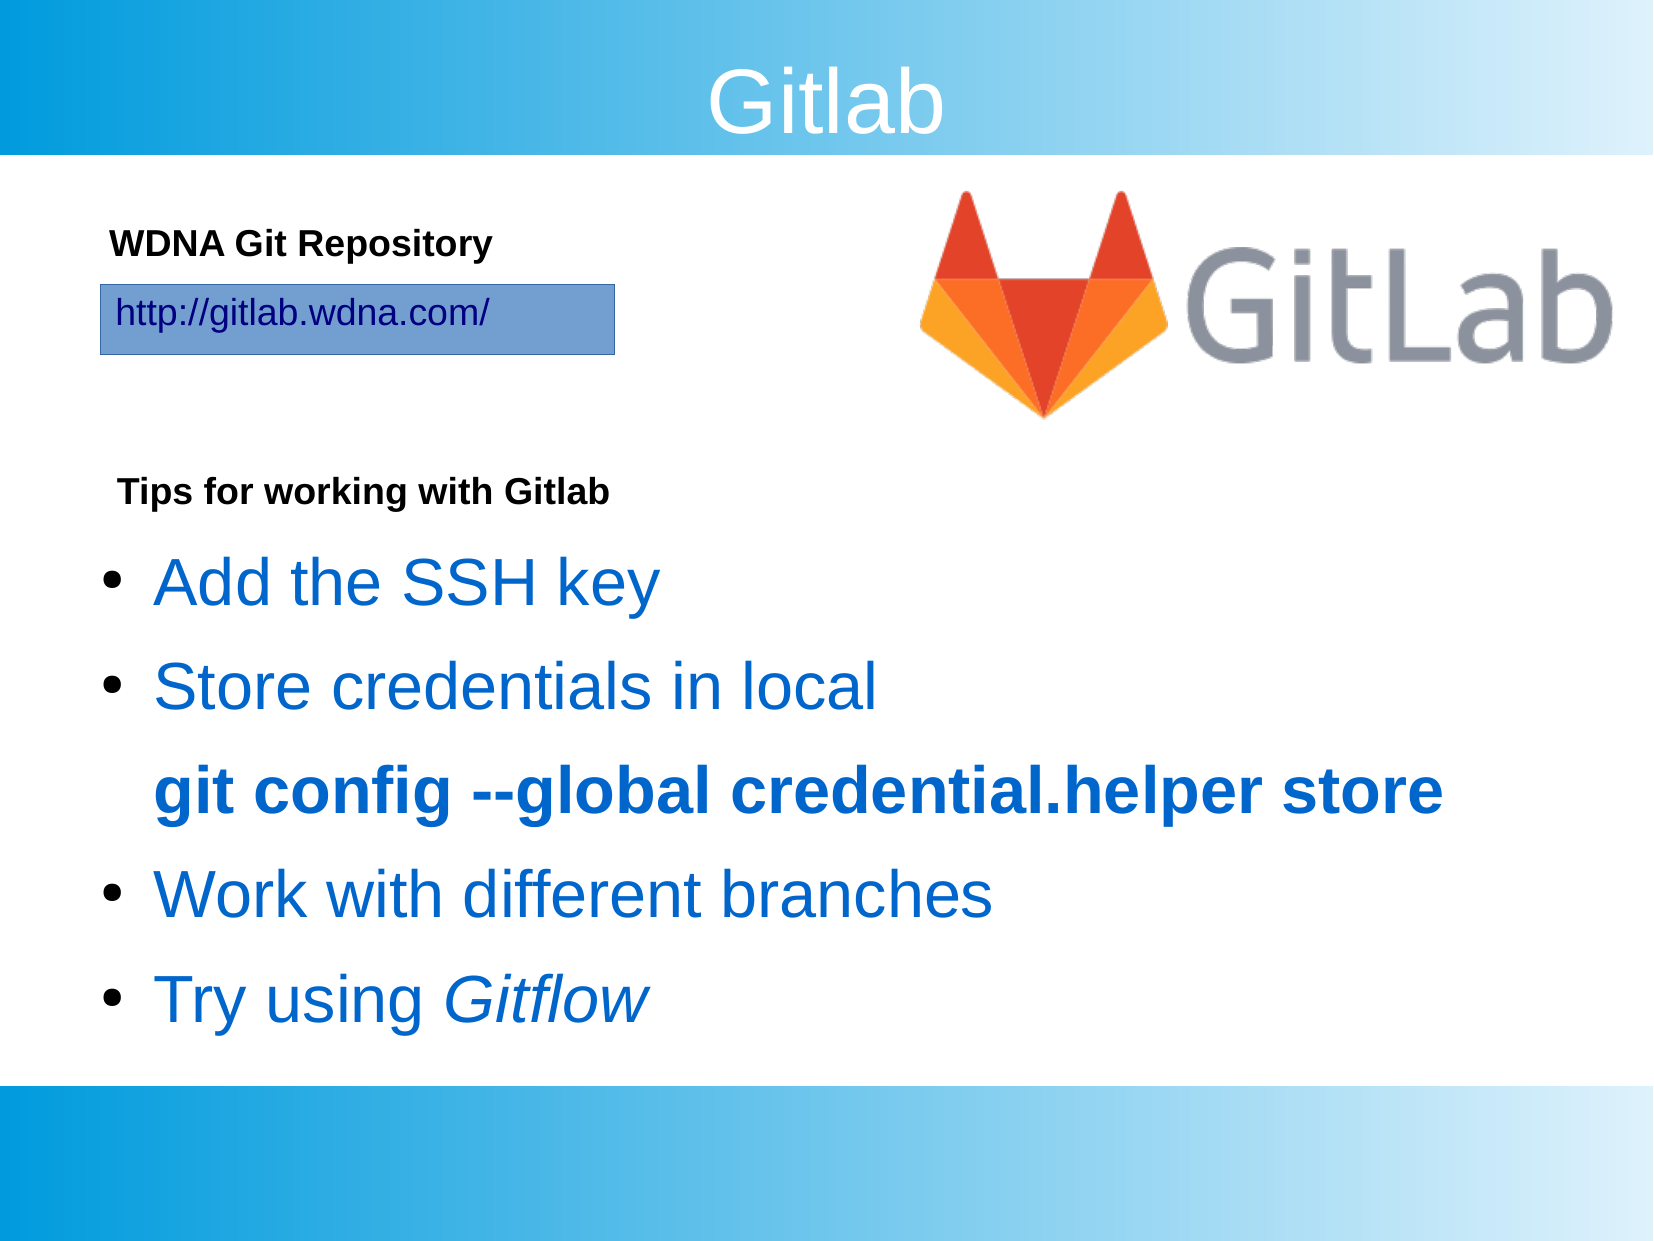

# Gitlab
WDNA Git Repository
http://gitlab.wdna.com/
Tips for working with Gitlab
Add the SSH key
Store credentials in local
git config --global credential.helper store
Work with different branches
Try using Gitflow